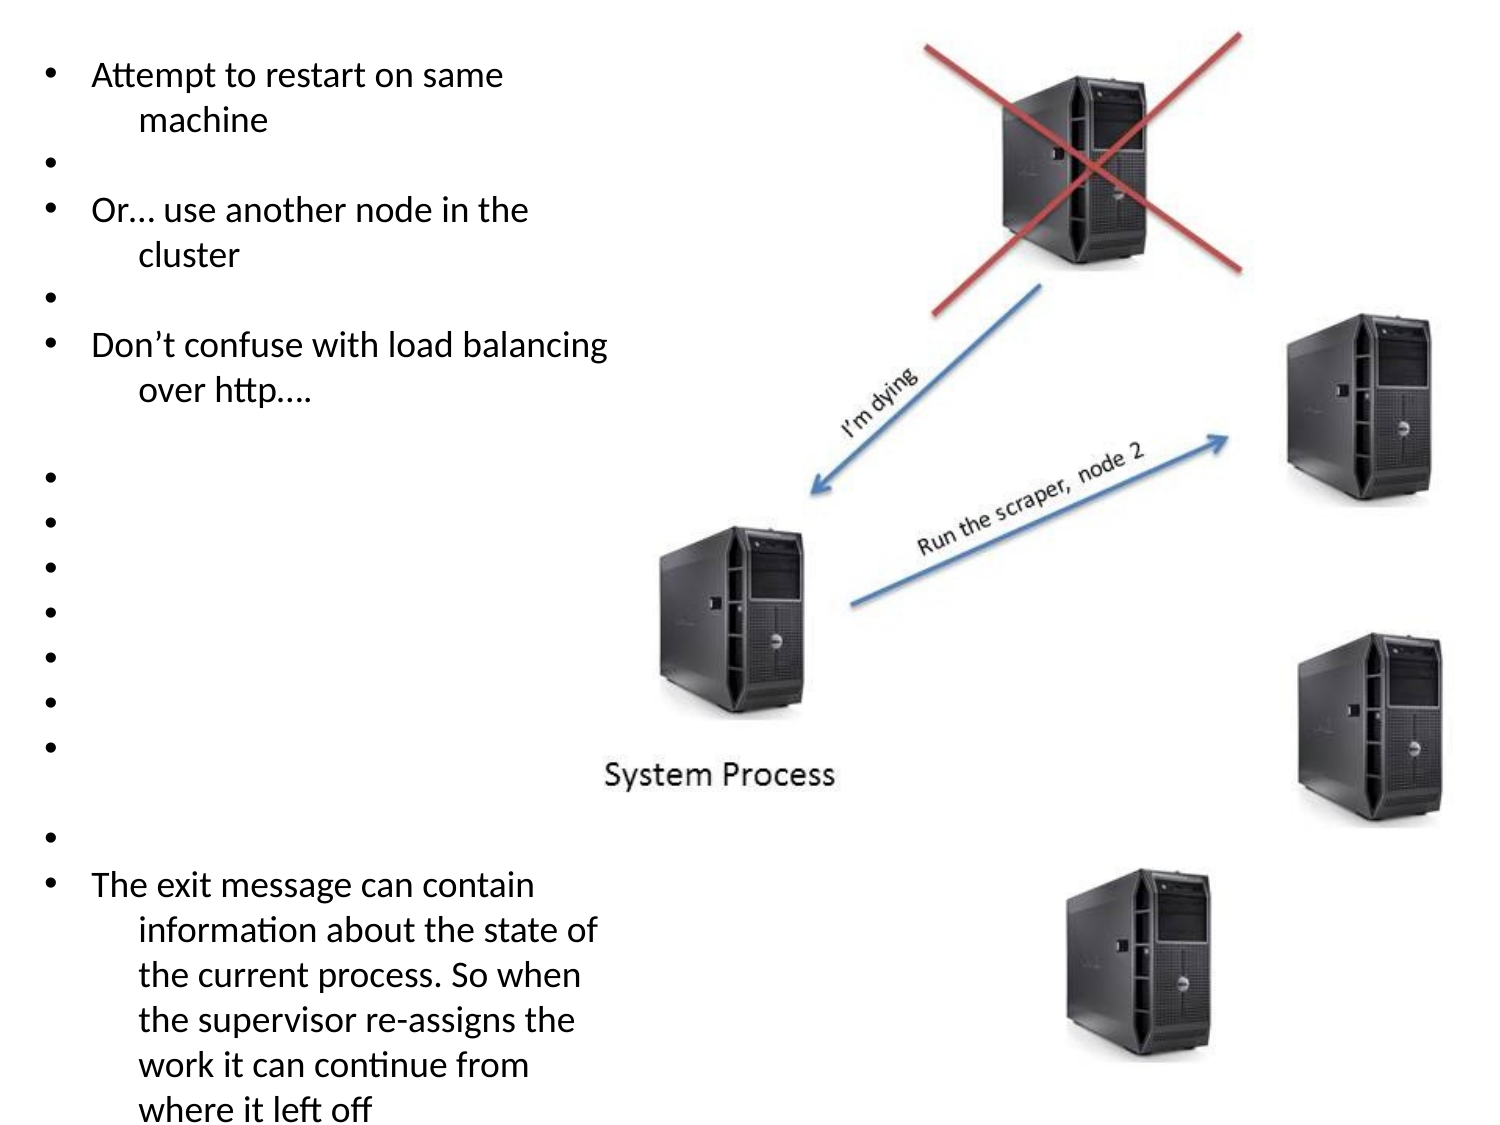

Attempt to restart on same machine
Or… use another node in the cluster
Don’t confuse with load balancing over http….
The exit message can contain information about the state of the current process. So when the supervisor re-assigns the work it can continue from where it left off